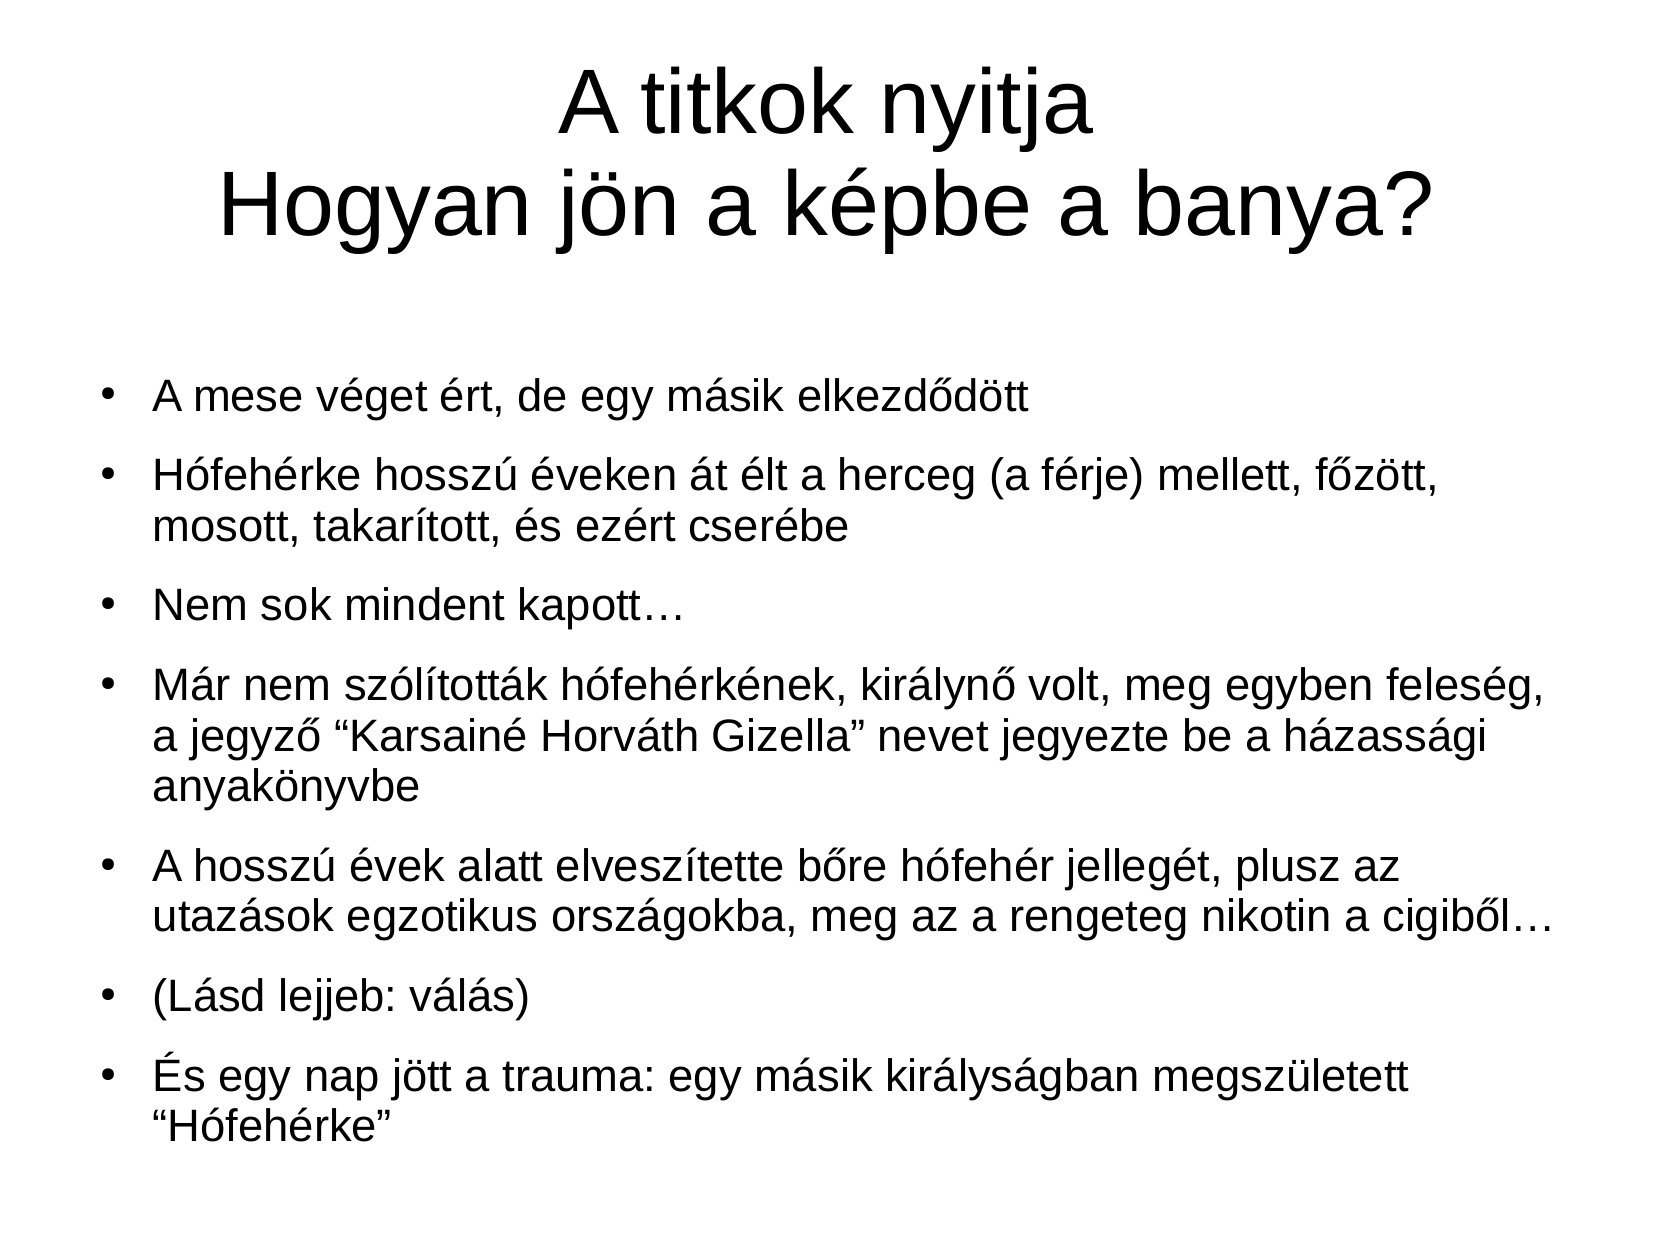

# A titkok nyitja Hogyan jön a képbe a banya?
A mese véget ért, de egy másik elkezdődött
Hófehérke hosszú éveken át élt a herceg (a férje) mellett, főzött, mosott, takarított, és ezért cserébe
Nem sok mindent kapott…
Már nem szólították hófehérkének, királynő volt, meg egyben feleség, a jegyző “Karsainé Horváth Gizella” nevet jegyezte be a házassági anyakönyvbe
A hosszú évek alatt elveszítette bőre hófehér jellegét, plusz az utazások egzotikus országokba, meg az a rengeteg nikotin a cigiből…
(Lásd lejjeb: válás)
És egy nap jött a trauma: egy másik királyságban megszületett “Hófehérke”